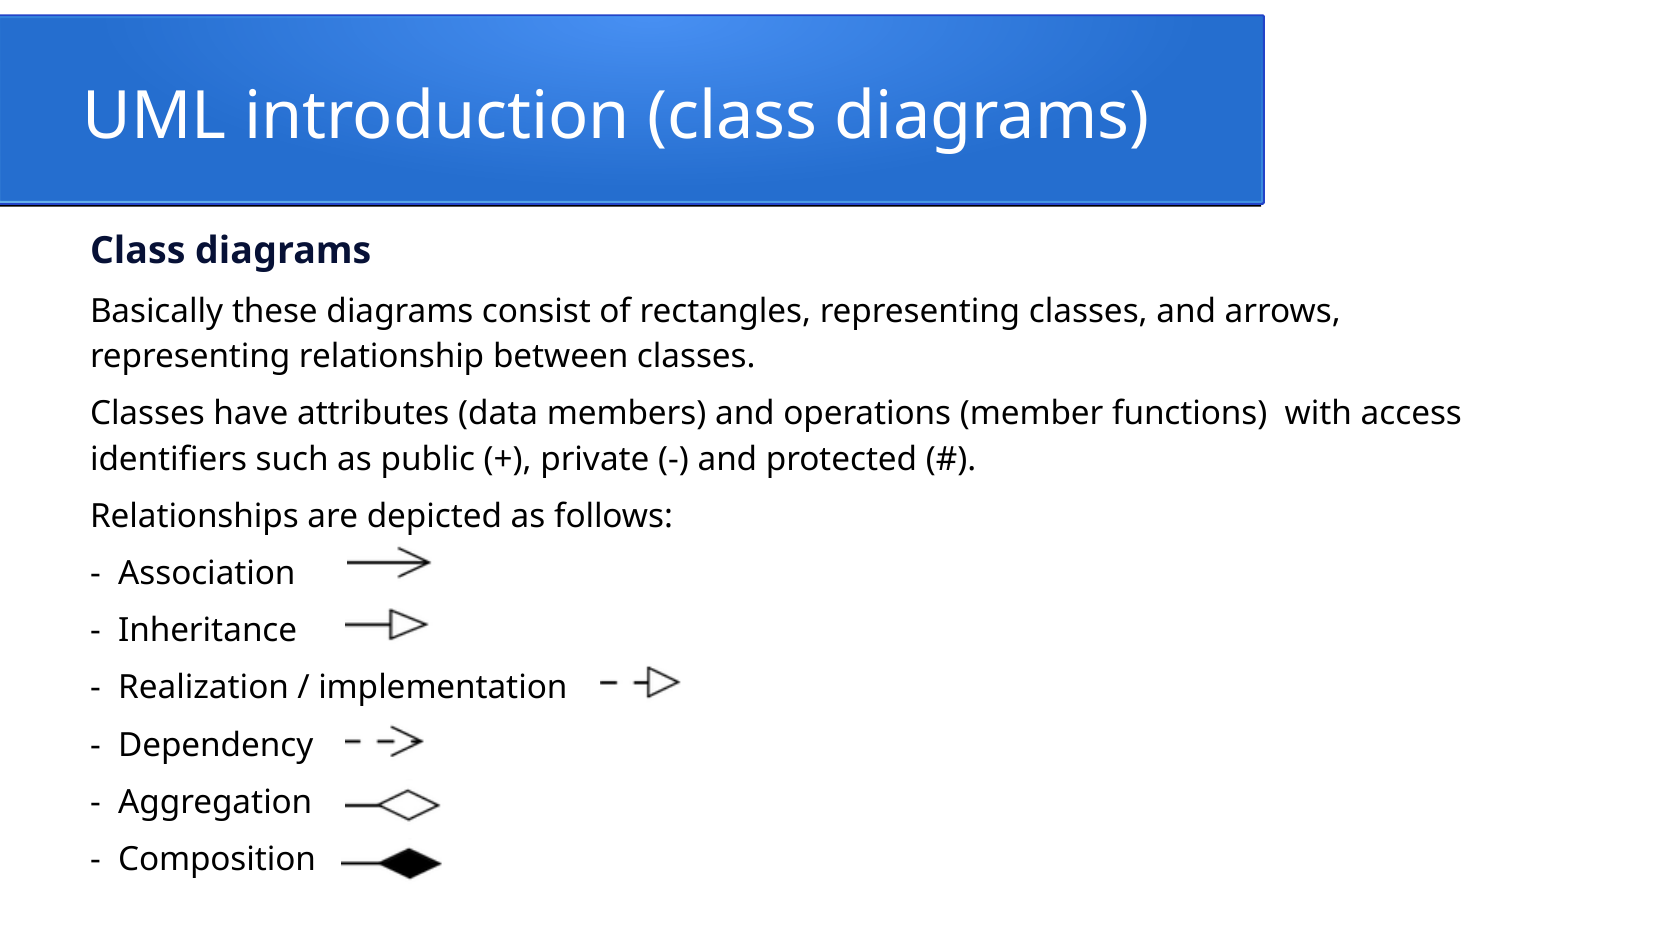

# UML introduction (class diagrams)
Class diagrams
Basically these diagrams consist of rectangles, representing classes, and arrows, representing relationship between classes.
Classes have attributes (data members) and operations (member functions) with access identifiers such as public (+), private (-) and protected (#).
Relationships are depicted as follows:
- Association
- Inheritance
- Realization / implementation
- Dependency
- Aggregation
- Composition